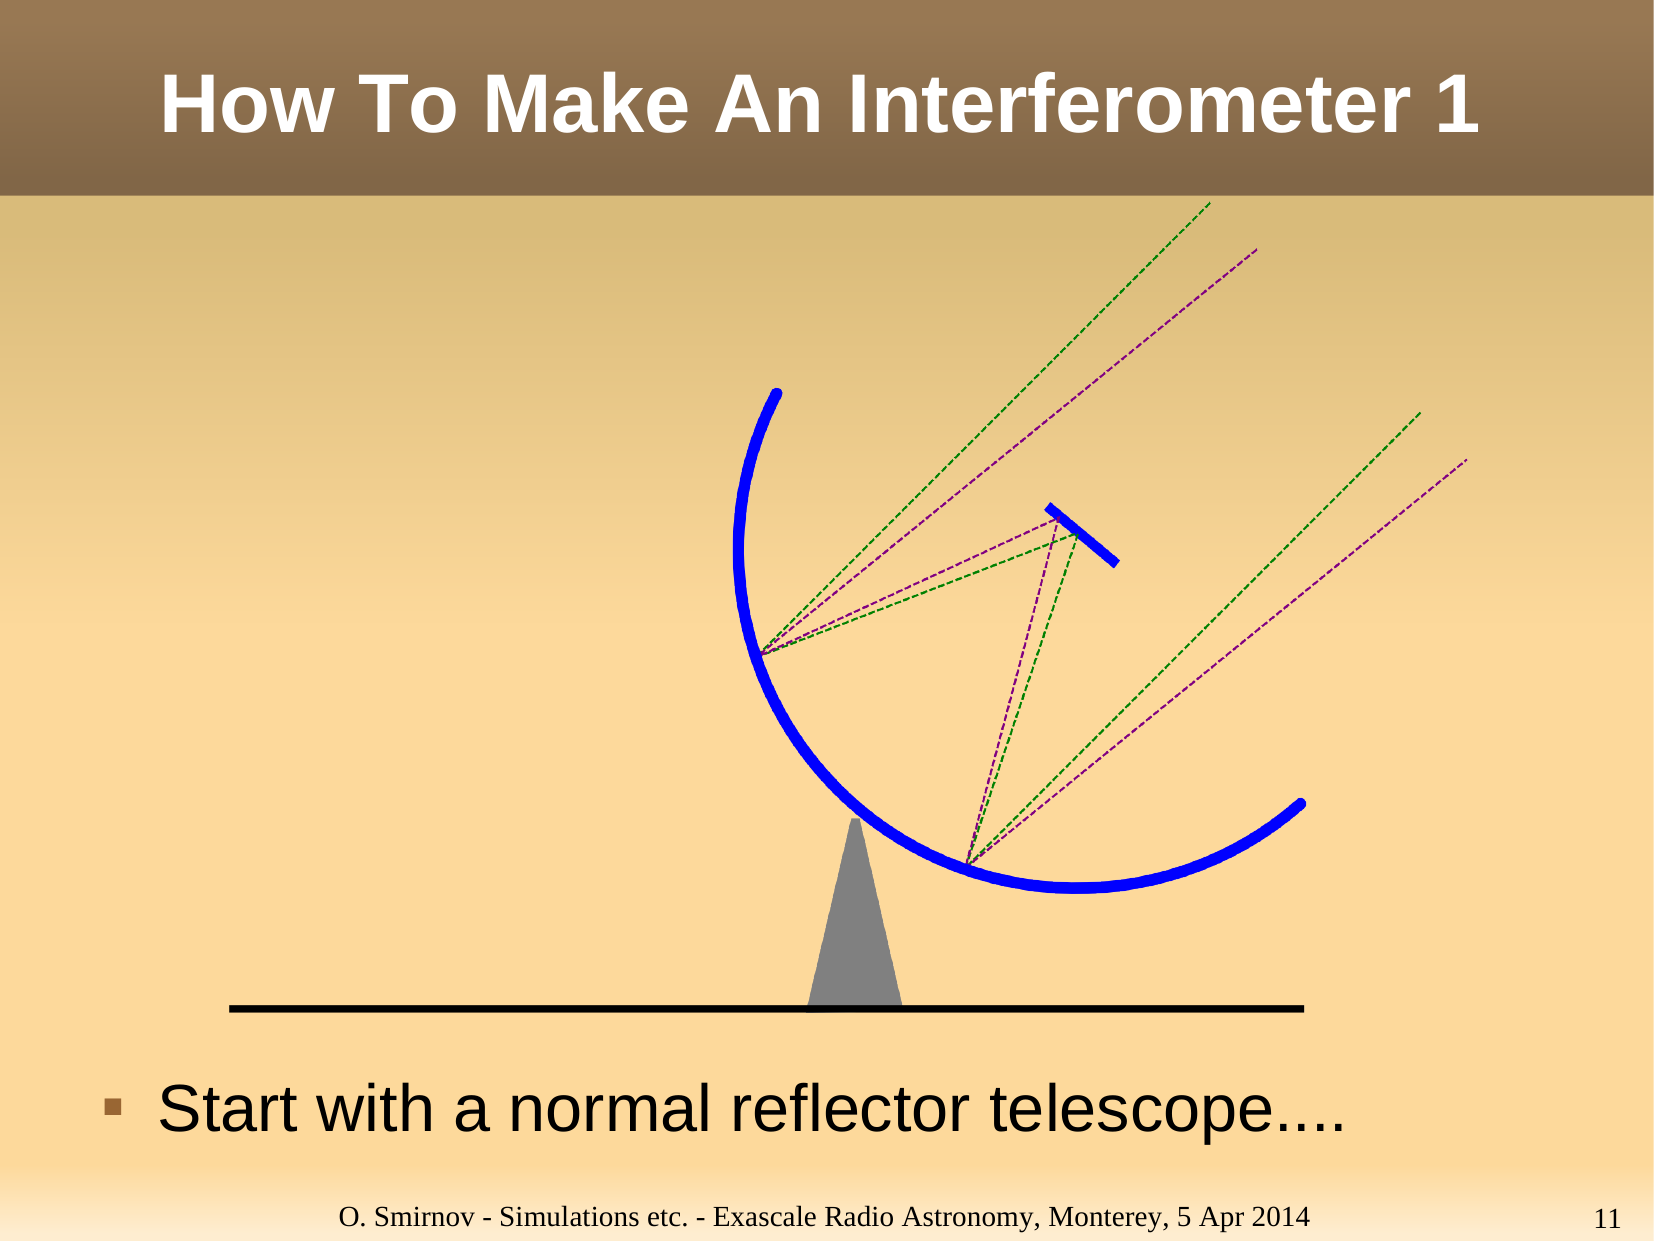

# How To Make An Interferometer 1
Start with a normal reflector telescope....
O. Smirnov - Simulations etc. - Exascale Radio Astronomy, Monterey, 5 Apr 2014
11